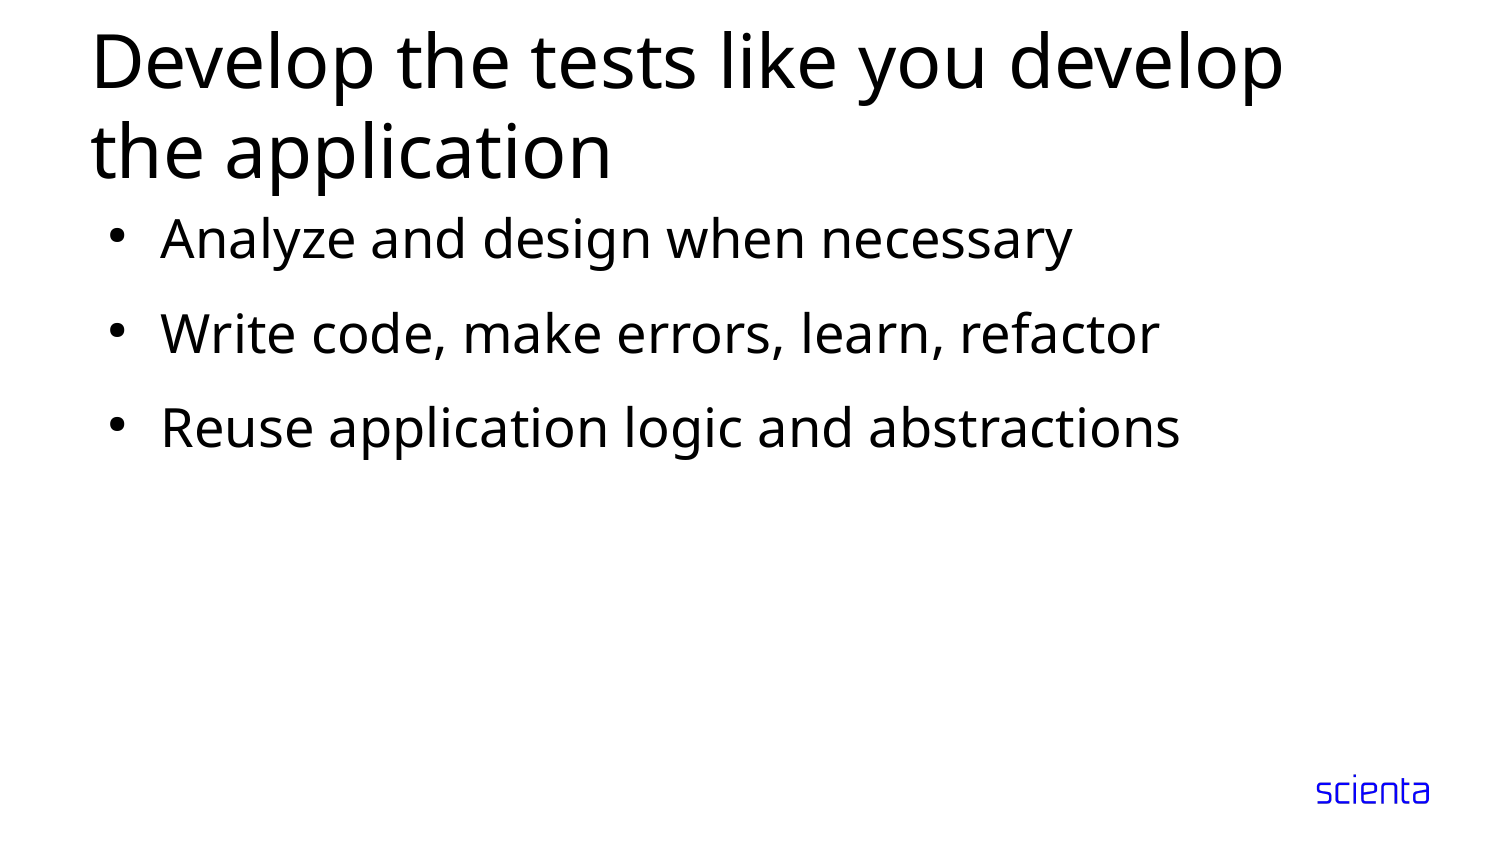

# Develop the tests like you develop the application
Analyze and design when necessary
Write code, make errors, learn, refactor
Reuse application logic and abstractions